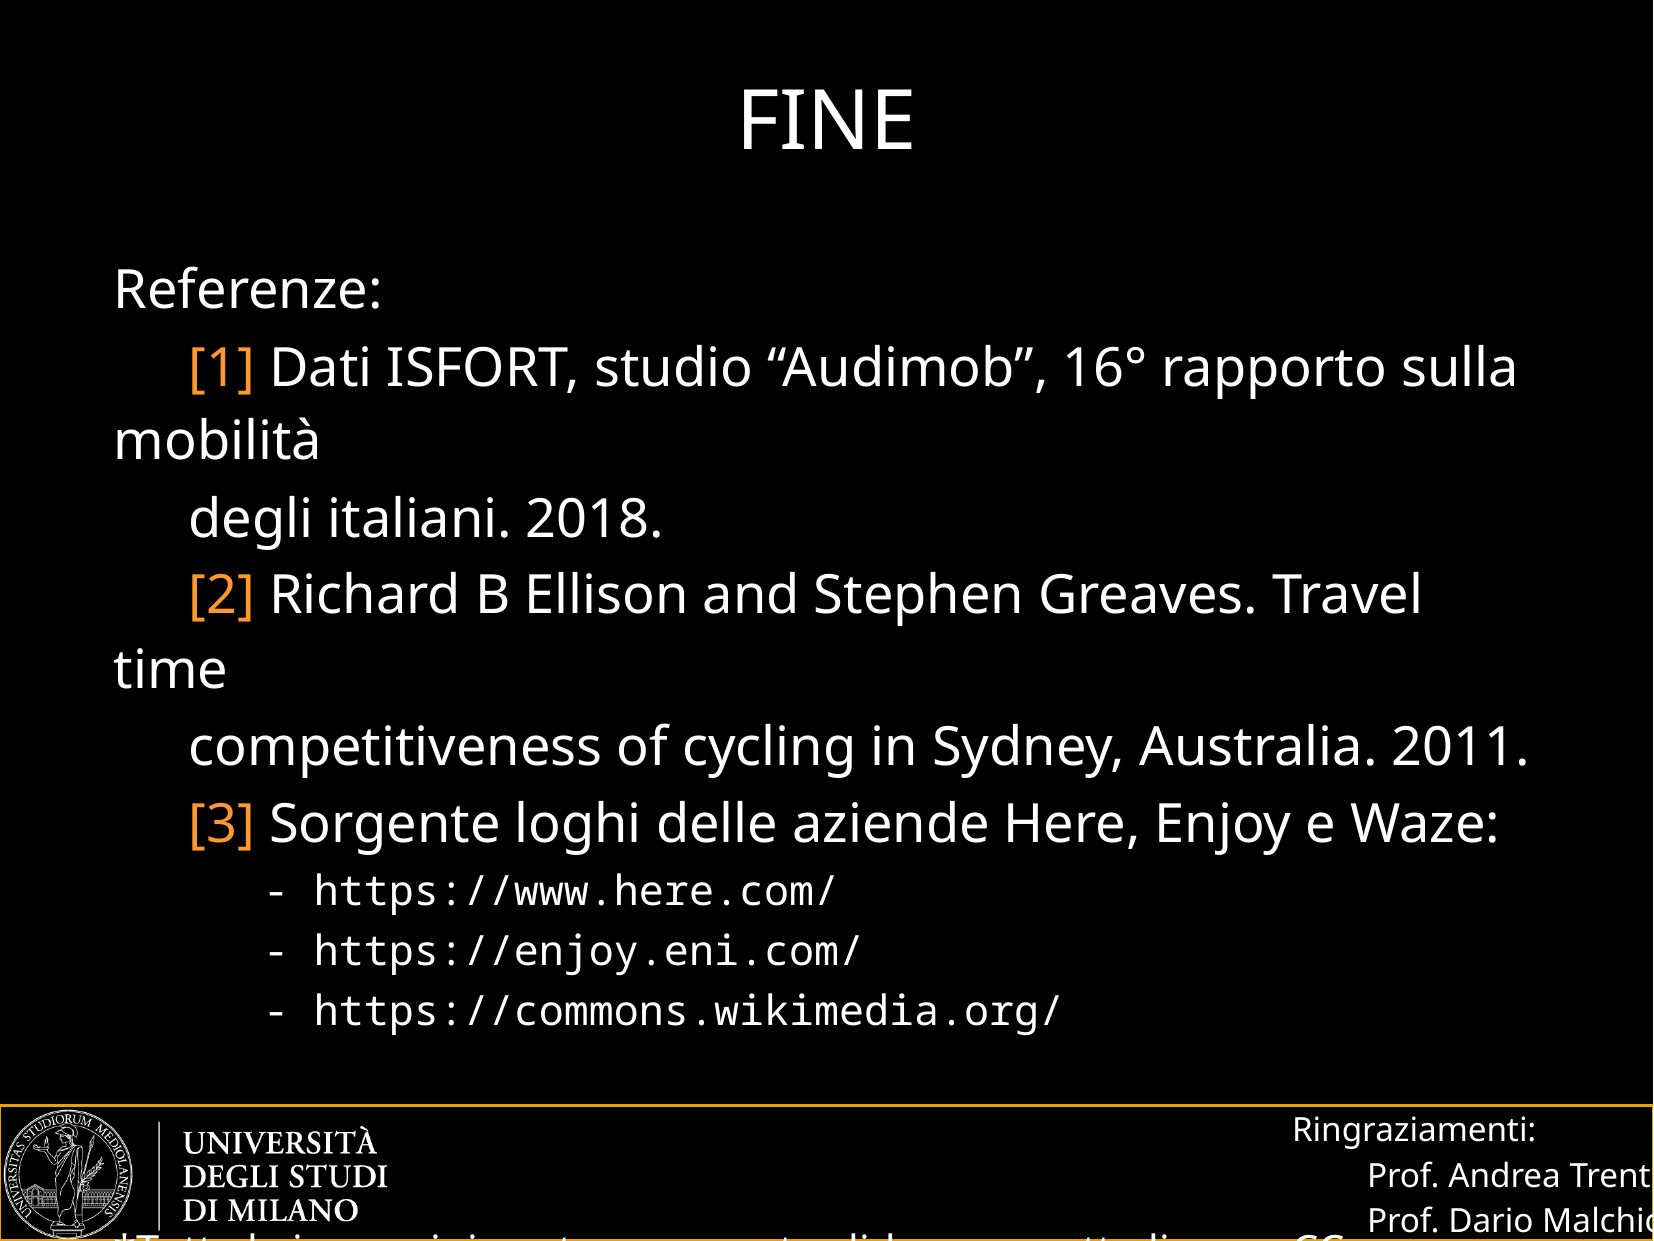

FINE
Referenze:
	[1] Dati ISFORT, studio “Audimob”, 16° rapporto sulla mobilità
	degli italiani. 2018.
	[2] Richard B Ellison and Stephen Greaves. Travel time
	competitiveness of cycling in Sydney, Australia. 2011.
	[3] Sorgente loghi delle aziende Here, Enjoy e Waze:
		- https://www.here.com/
		- https://enjoy.eni.com/
		- https://commons.wikimedia.org/
*Tutte le immagini usate per queste slide sono sotto licenza CC.
Ringraziamenti:
	Prof. Andrea Trentini
	Prof. Dario Malchiodi